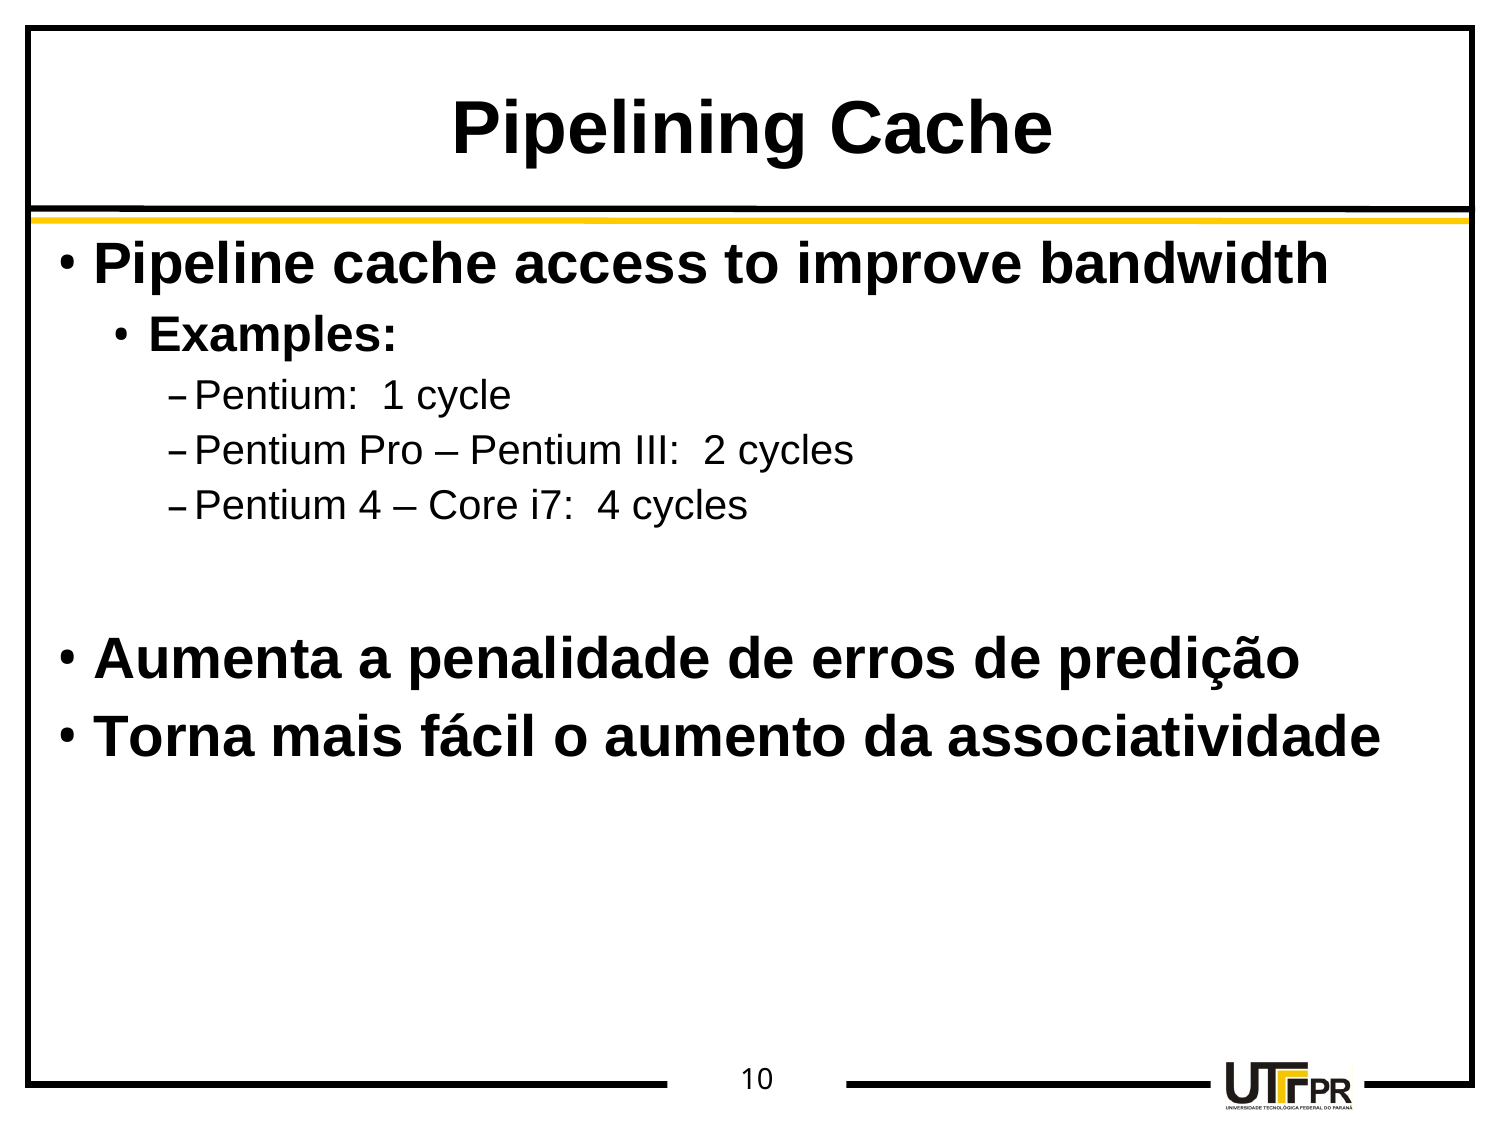

Pipelining Cache
# Pipeline cache access to improve bandwidth
Examples:
Pentium: 1 cycle
Pentium Pro – Pentium III: 2 cycles
Pentium 4 – Core i7: 4 cycles
Aumenta a penalidade de erros de predição
Torna mais fácil o aumento da associatividade